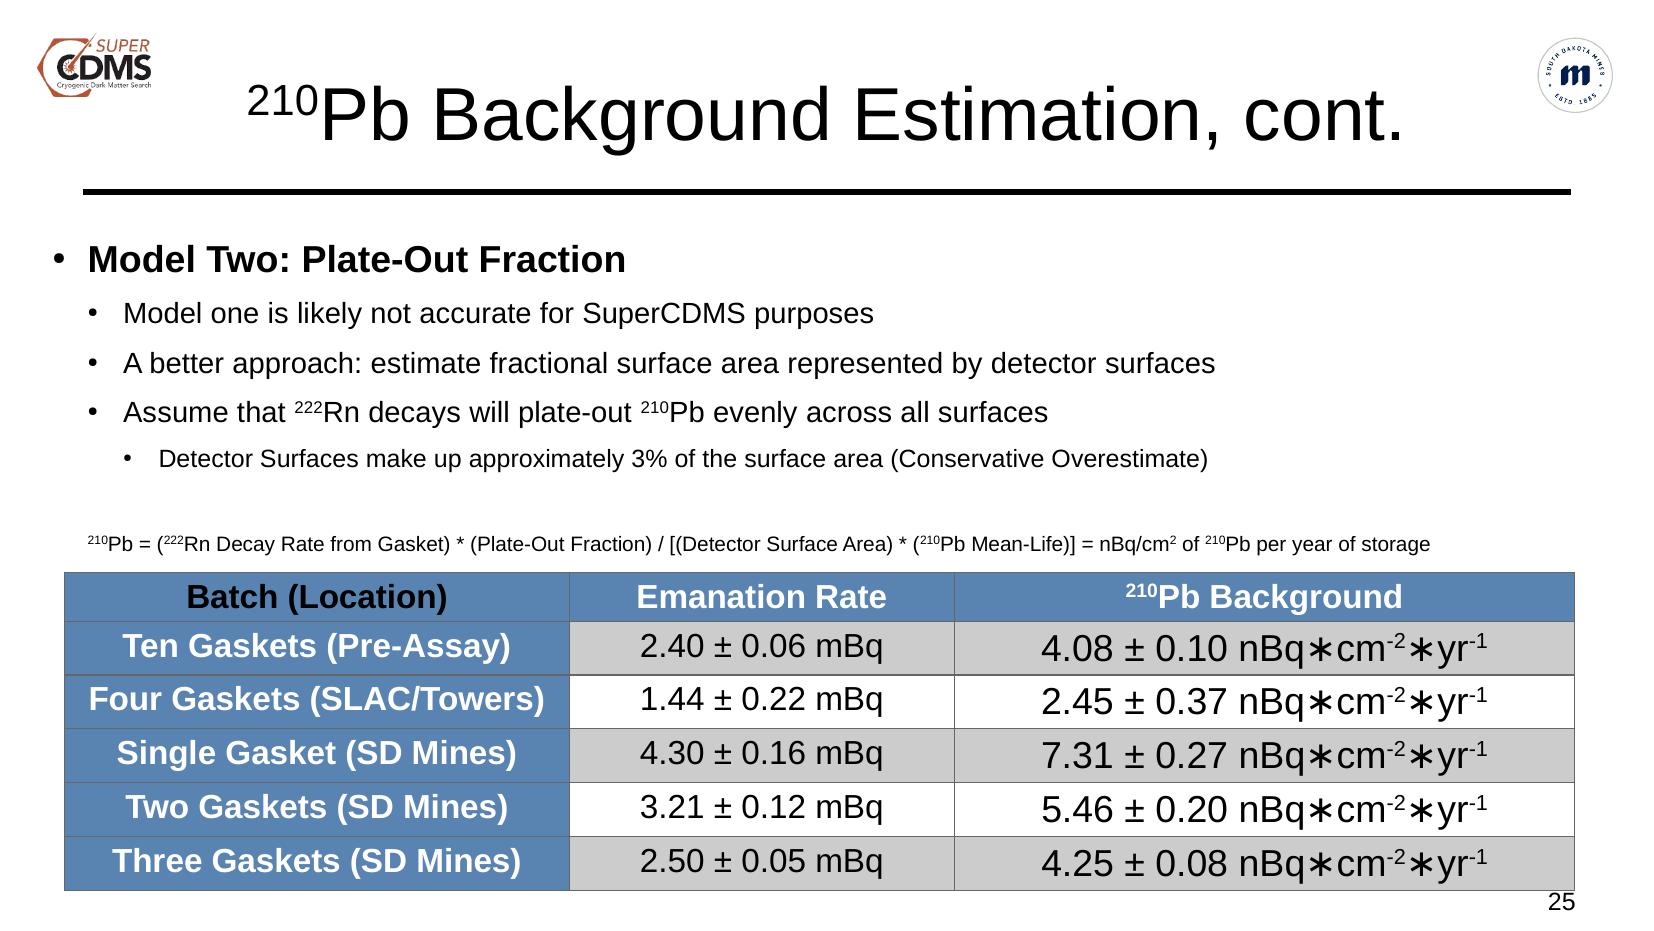

# 210Pb Background Estimation, cont.
Model Two: Plate-Out Fraction
Model one is likely not accurate for SuperCDMS purposes
A better approach: estimate fractional surface area represented by detector surfaces
Assume that 222Rn decays will plate-out 210Pb evenly across all surfaces
Detector Surfaces make up approximately 3% of the surface area (Conservative Overestimate)
210Pb = (222Rn Decay Rate from Gasket) * (Plate-Out Fraction) / [(Detector Surface Area) * (210Pb Mean-Life)] = nBq/cm2 of 210Pb per year of storage
| Batch (Location) | Emanation Rate | 210Pb Background |
| --- | --- | --- |
| Ten Gaskets (Pre-Assay) | 2.40 ± 0.06 mBq | 4.08 ± 0.10 nBq∗cm-2∗yr-1 |
| Four Gaskets (SLAC/Towers) | 1.44 ± 0.22 mBq | 2.45 ± 0.37 nBq∗cm-2∗yr-1 |
| Single Gasket (SD Mines) | 4.30 ± 0.16 mBq | 7.31 ± 0.27 nBq∗cm-2∗yr-1 |
| Two Gaskets (SD Mines) | 3.21 ± 0.12 mBq | 5.46 ± 0.20 nBq∗cm-2∗yr-1 |
| Three Gaskets (SD Mines) | 2.50 ± 0.05 mBq | 4.25 ± 0.08 nBq∗cm-2∗yr-1 |